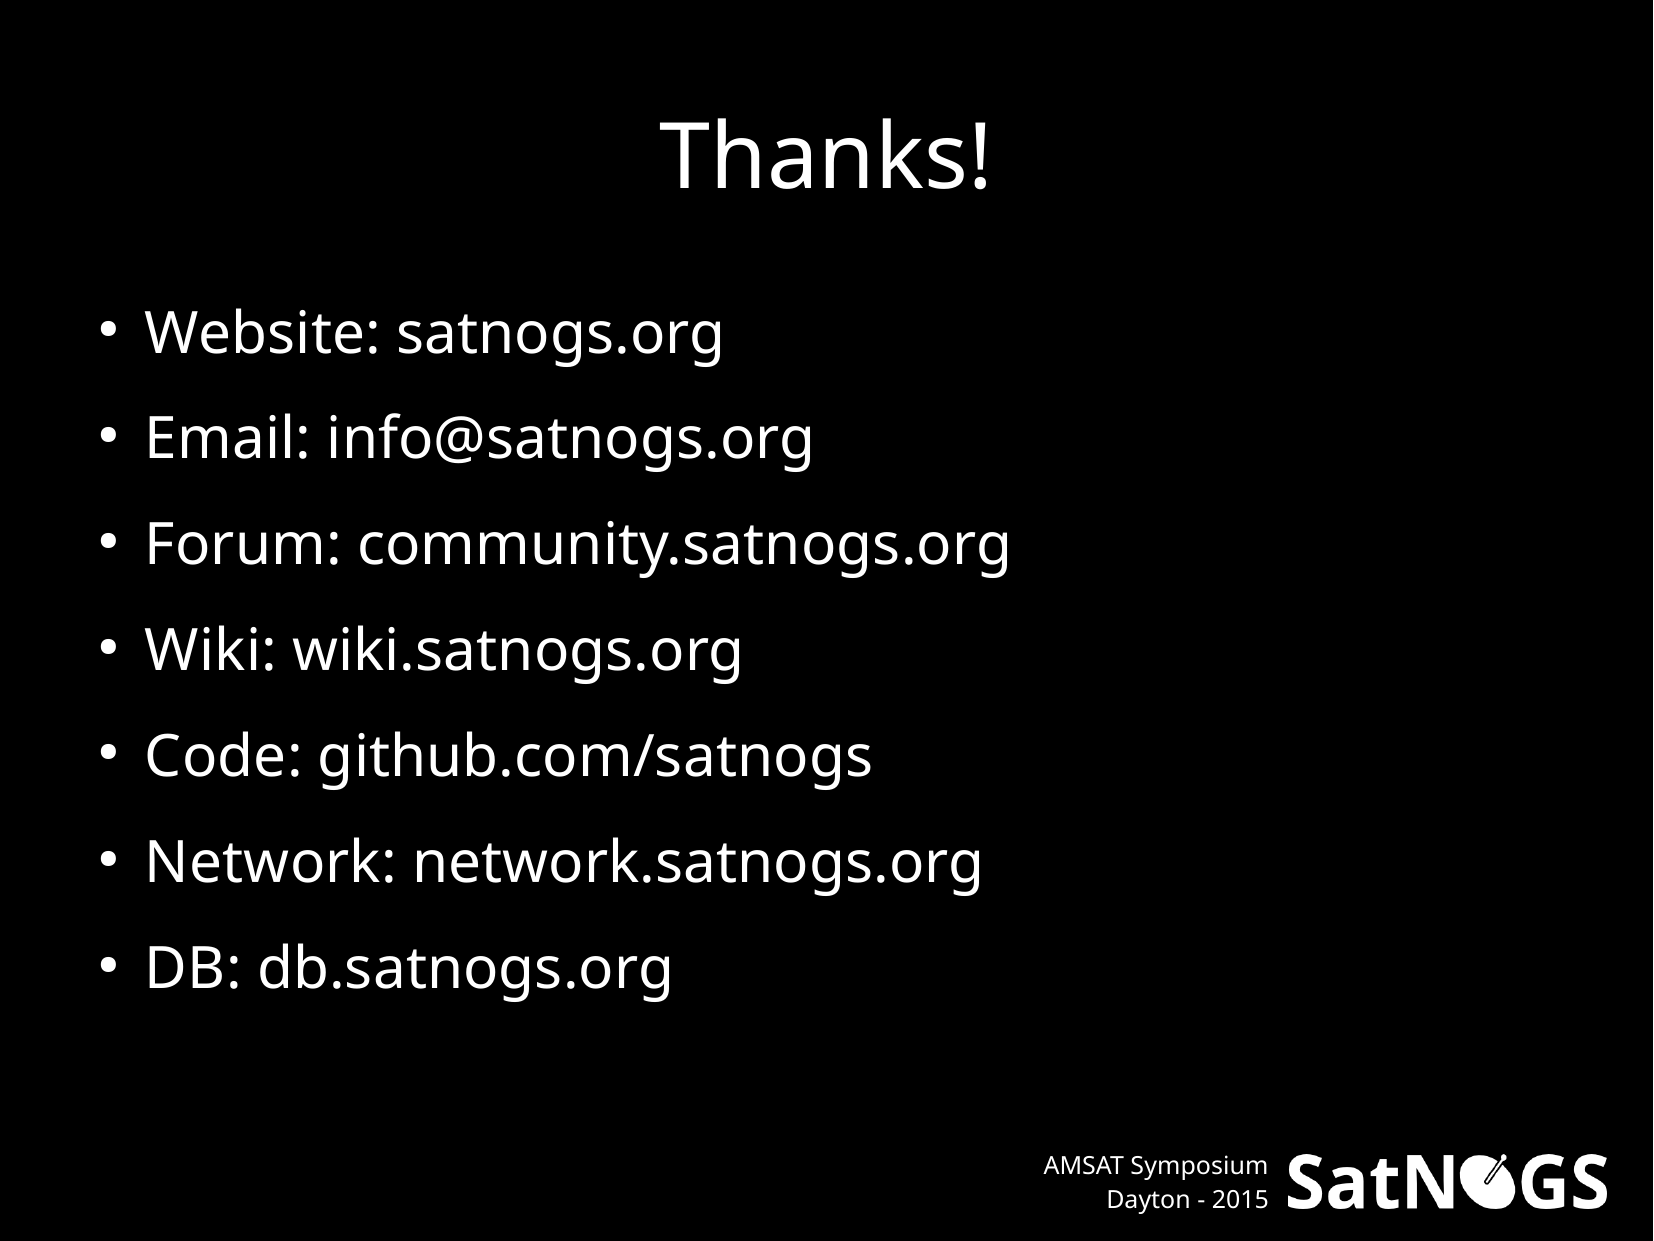

# Thanks!
Website: satnogs.org
Email: info@satnogs.org
Forum: community.satnogs.org
Wiki: wiki.satnogs.org
Code: github.com/satnogs
Network: network.satnogs.org
DB: db.satnogs.org